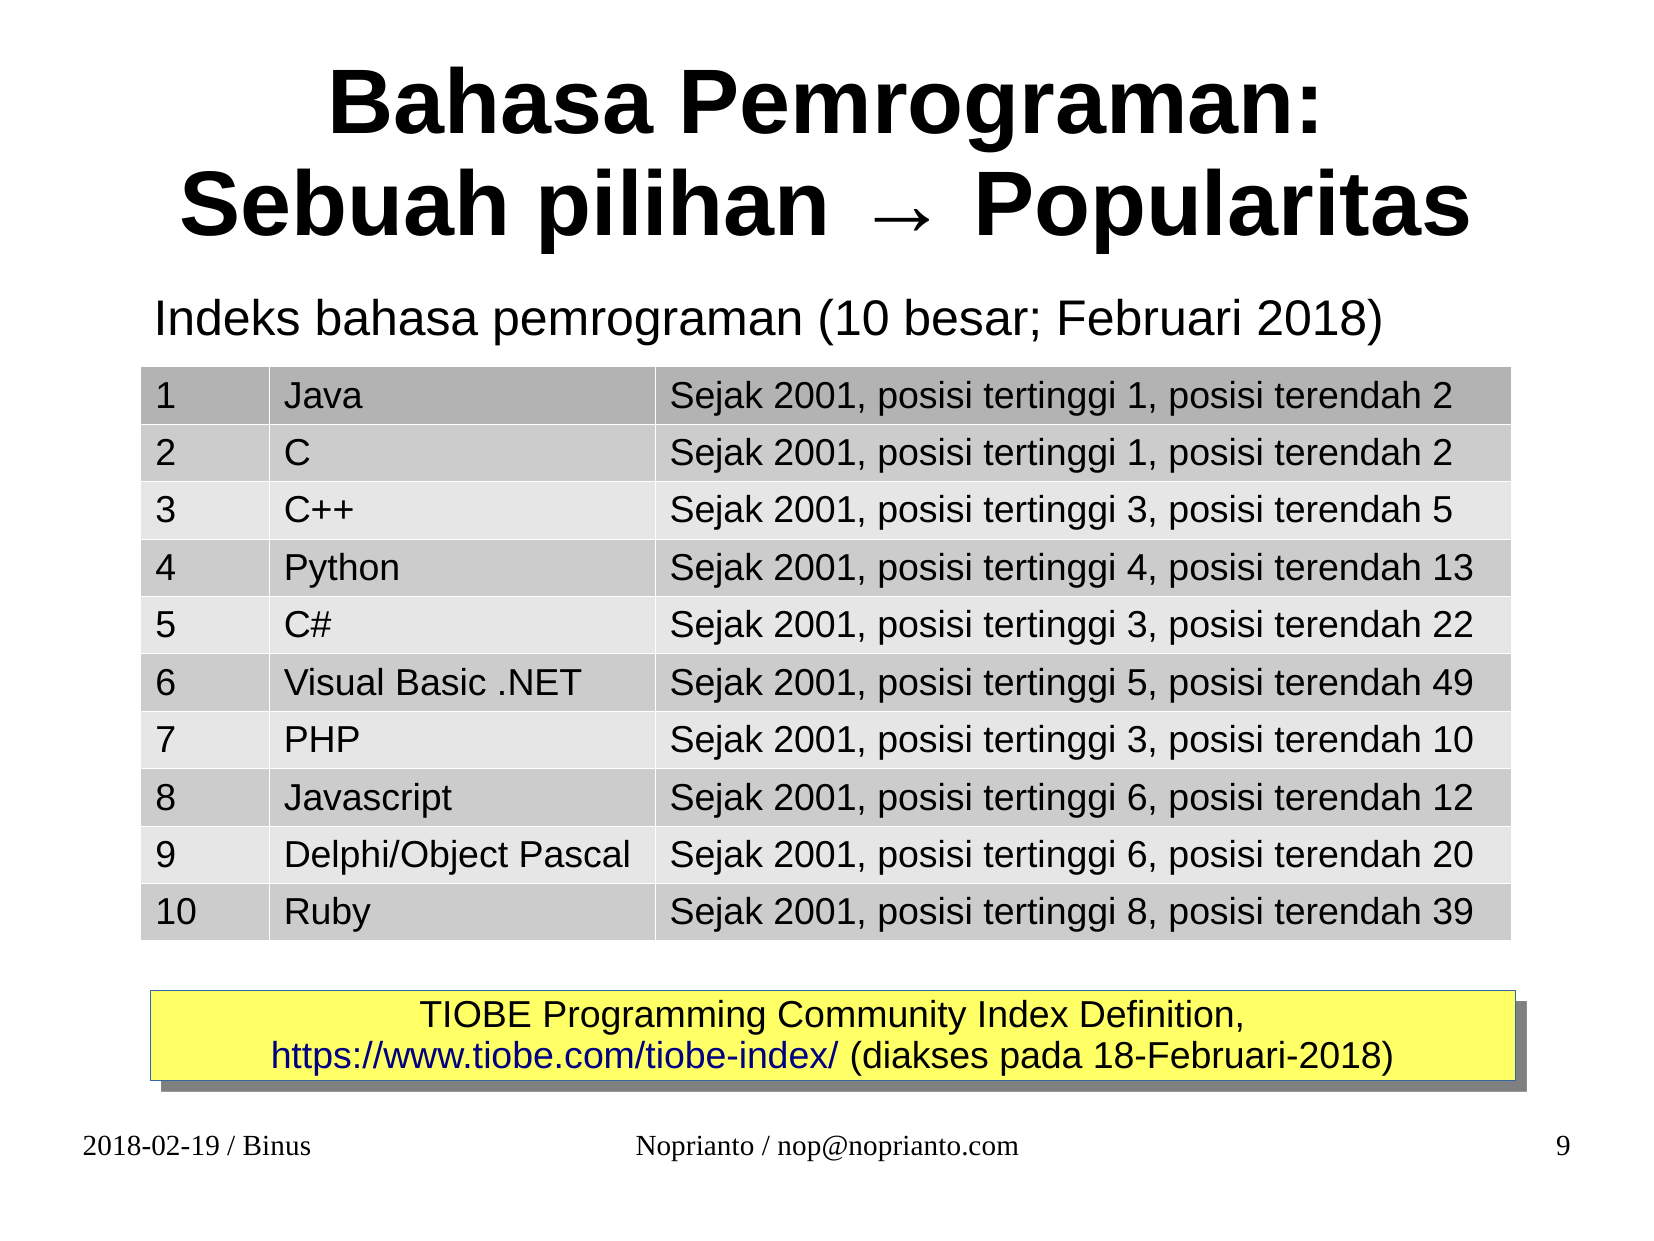

# Bahasa Pemrograman: Sebuah pilihan → Popularitas
Indeks bahasa pemrograman (10 besar; Februari 2018)
| 1 | Java | Sejak 2001, posisi tertinggi 1, posisi terendah 2 |
| --- | --- | --- |
| 2 | C | Sejak 2001, posisi tertinggi 1, posisi terendah 2 |
| 3 | C++ | Sejak 2001, posisi tertinggi 3, posisi terendah 5 |
| 4 | Python | Sejak 2001, posisi tertinggi 4, posisi terendah 13 |
| 5 | C# | Sejak 2001, posisi tertinggi 3, posisi terendah 22 |
| 6 | Visual Basic .NET | Sejak 2001, posisi tertinggi 5, posisi terendah 49 |
| 7 | PHP | Sejak 2001, posisi tertinggi 3, posisi terendah 10 |
| 8 | Javascript | Sejak 2001, posisi tertinggi 6, posisi terendah 12 |
| 9 | Delphi/Object Pascal | Sejak 2001, posisi tertinggi 6, posisi terendah 20 |
| 10 | Ruby | Sejak 2001, posisi tertinggi 8, posisi terendah 39 |
TIOBE Programming Community Index Definition,
https://www.tiobe.com/tiobe-index/ (diakses pada 18-Februari-2018)
2018-02-19 / Binus
Noprianto / nop@noprianto.com
9